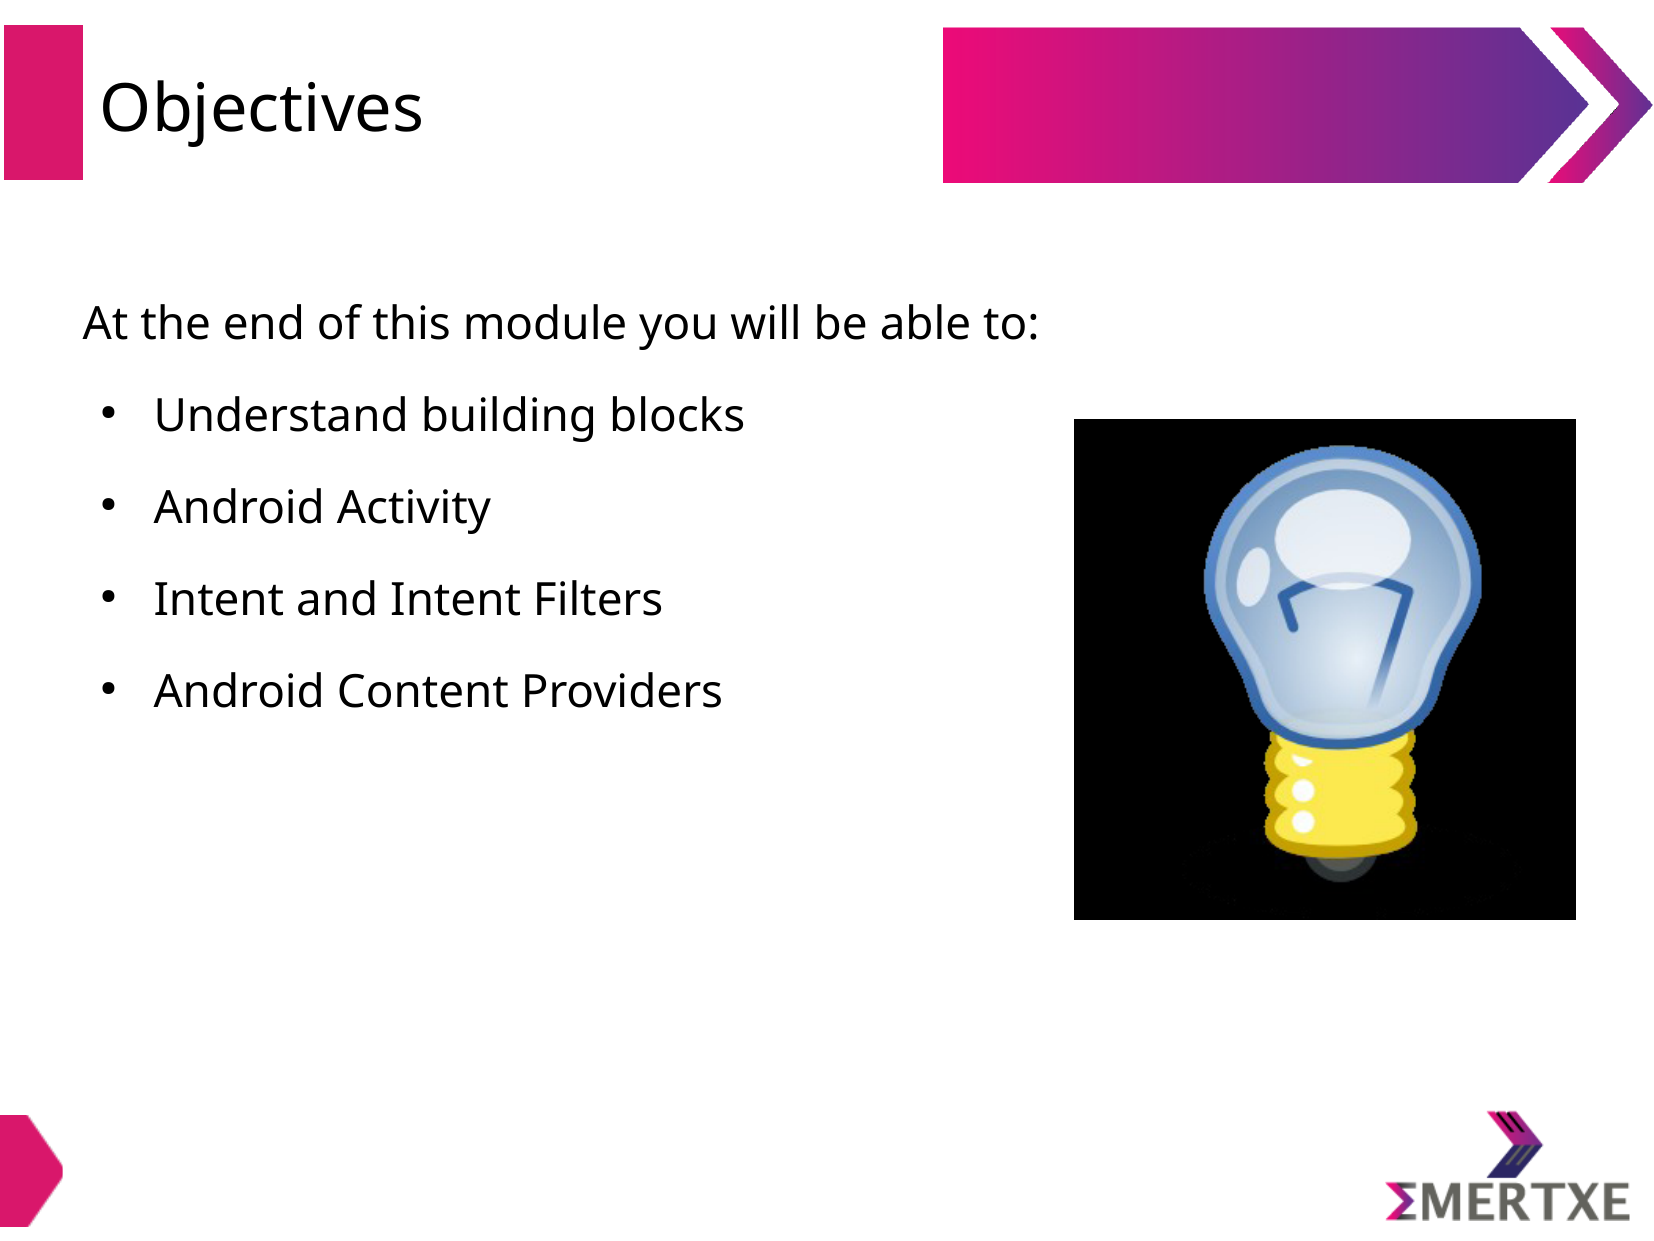

# Objectives
At the end of this module you will be able to:
Understand building blocks
Android Activity
Intent and Intent Filters
Android Content Providers